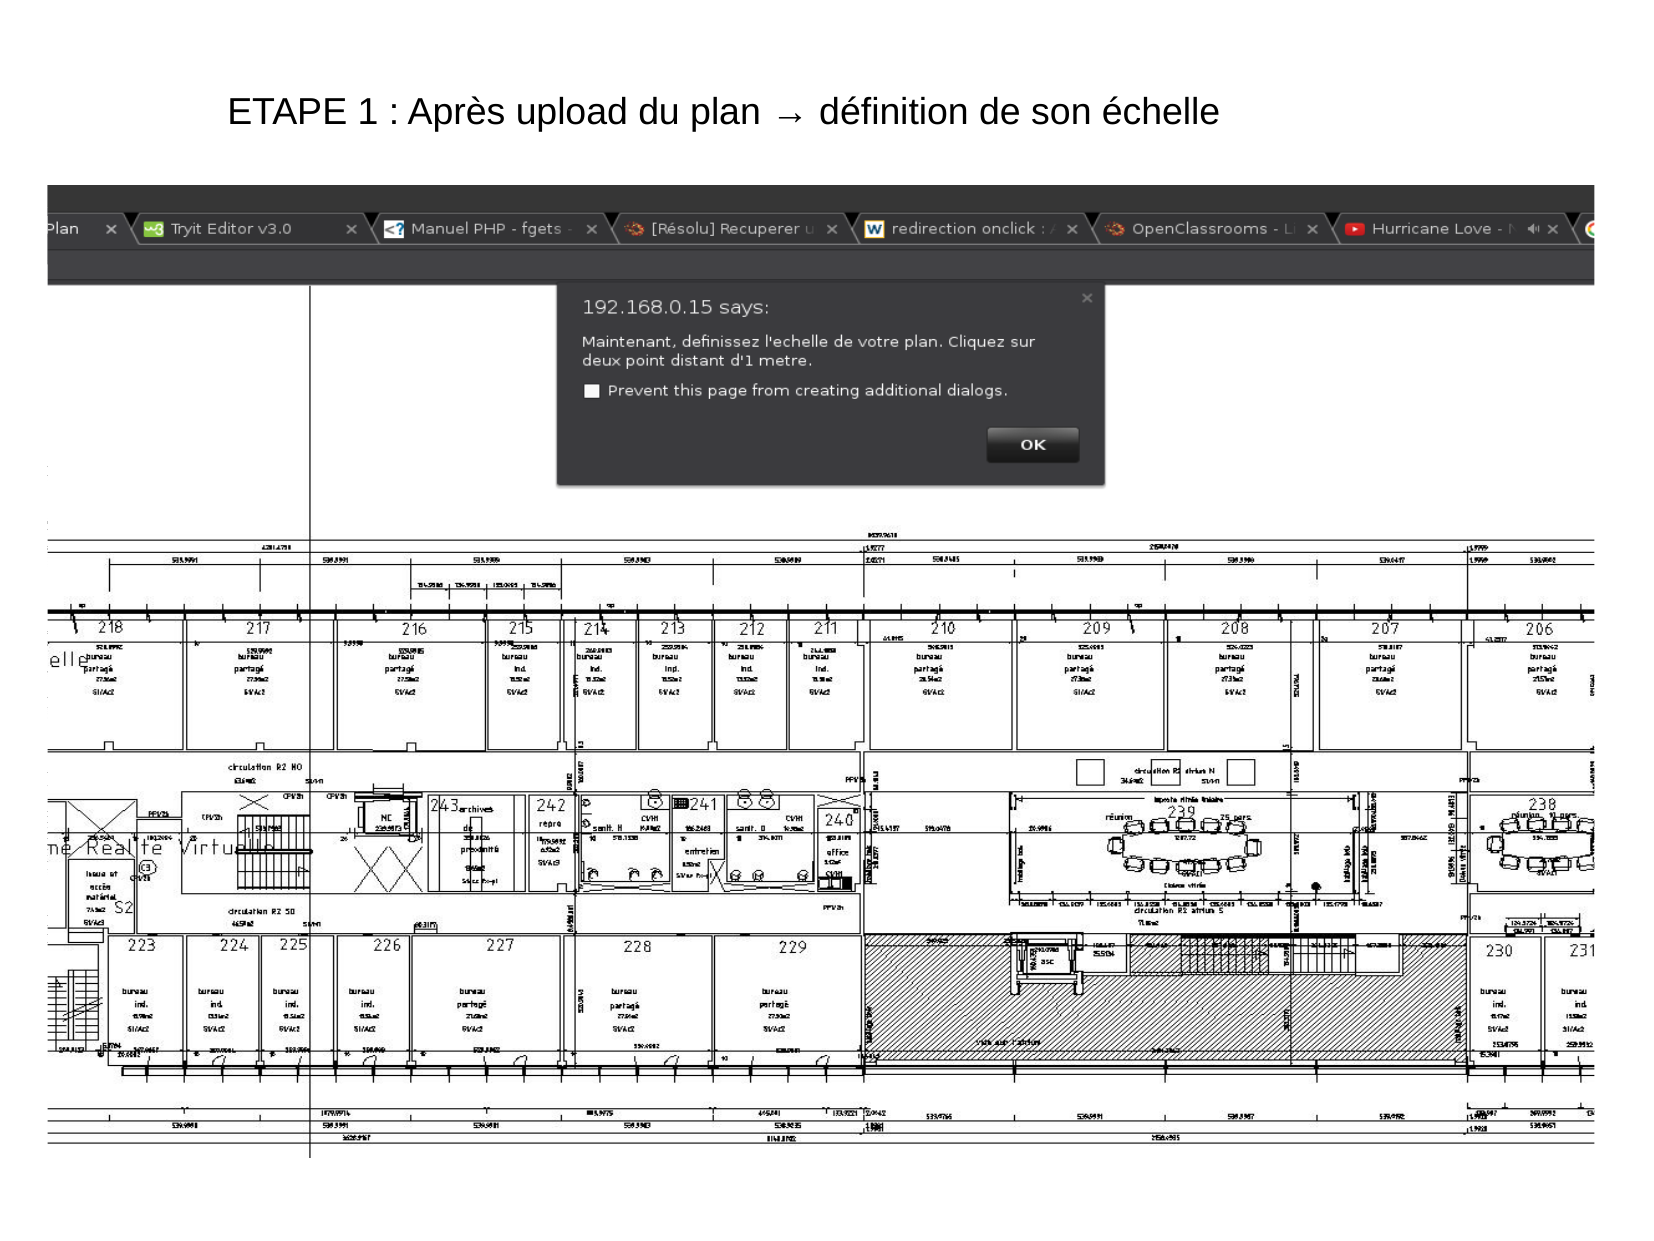

ETAPE 1 : Après upload du plan → définition de son échelle